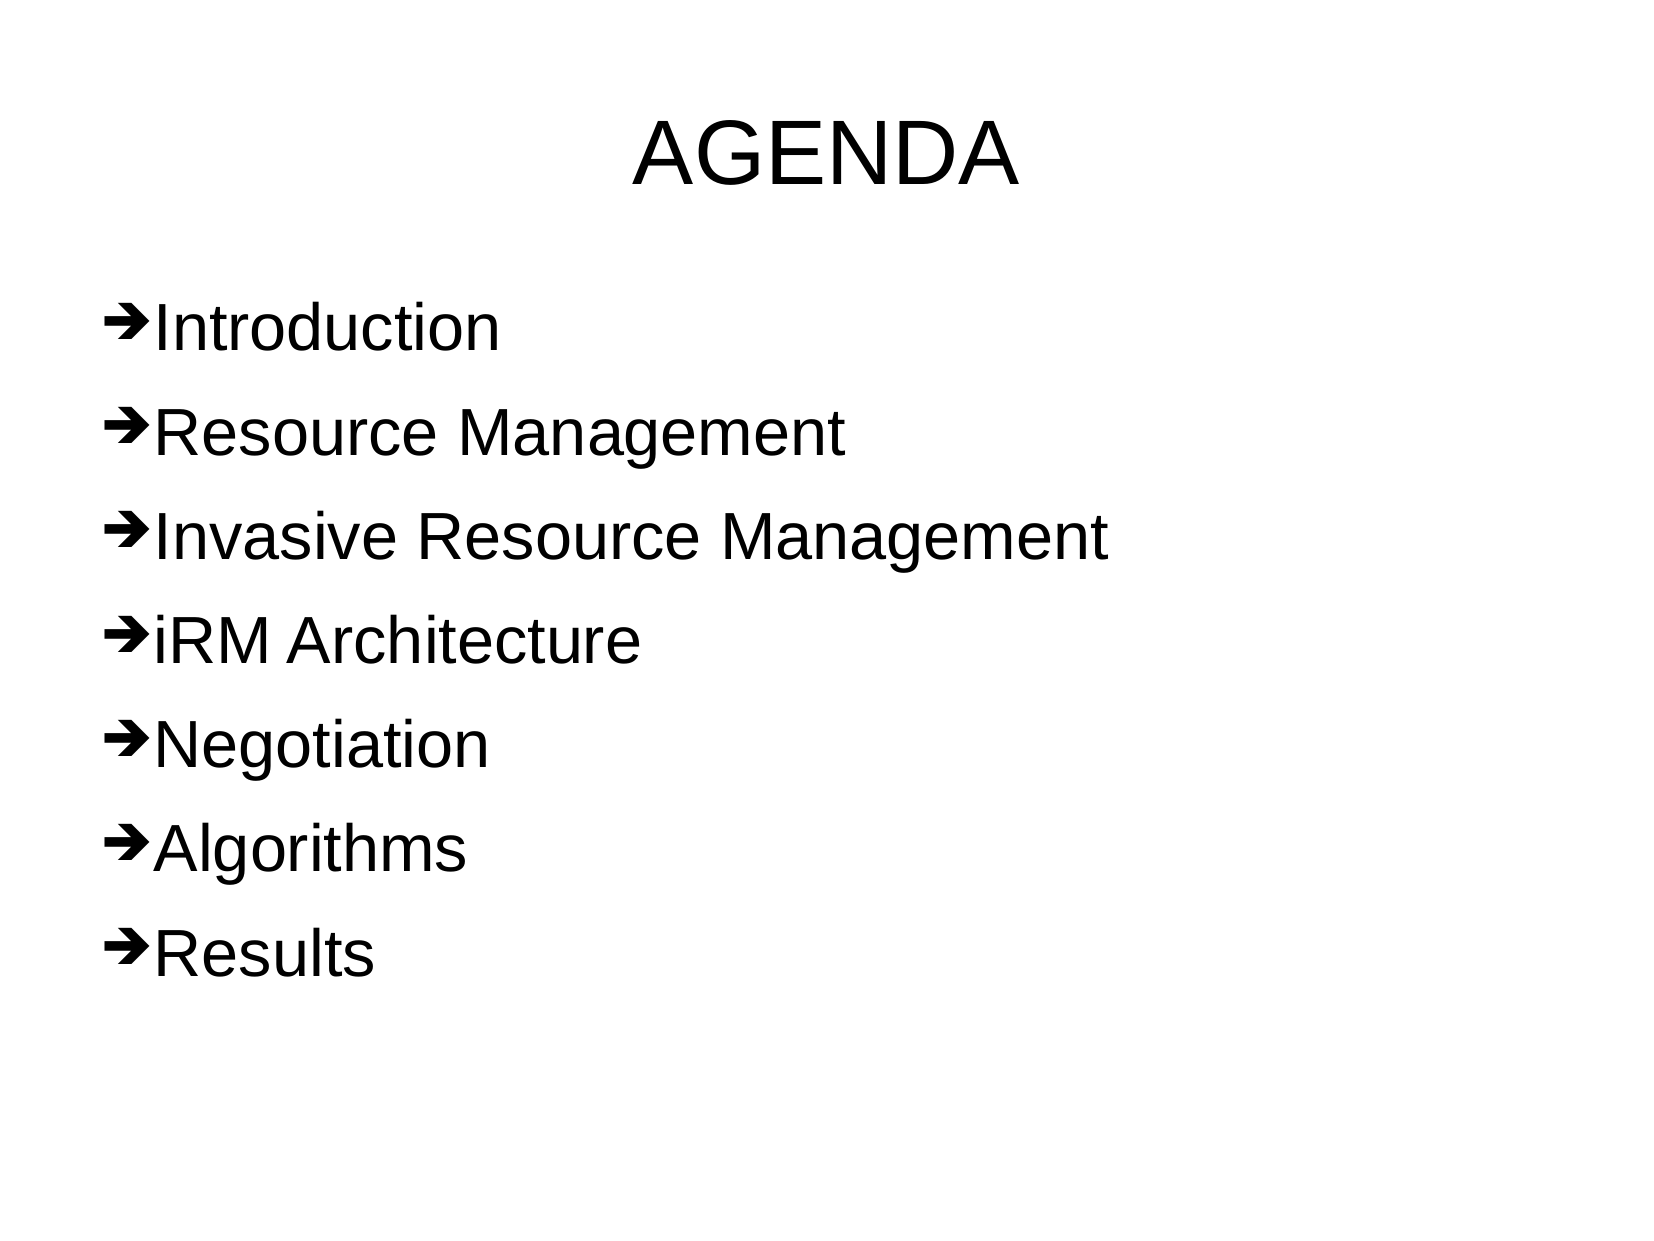

# AGENDA
Introduction
Resource Management
Invasive Resource Management
iRM Architecture
Negotiation
Algorithms
Results